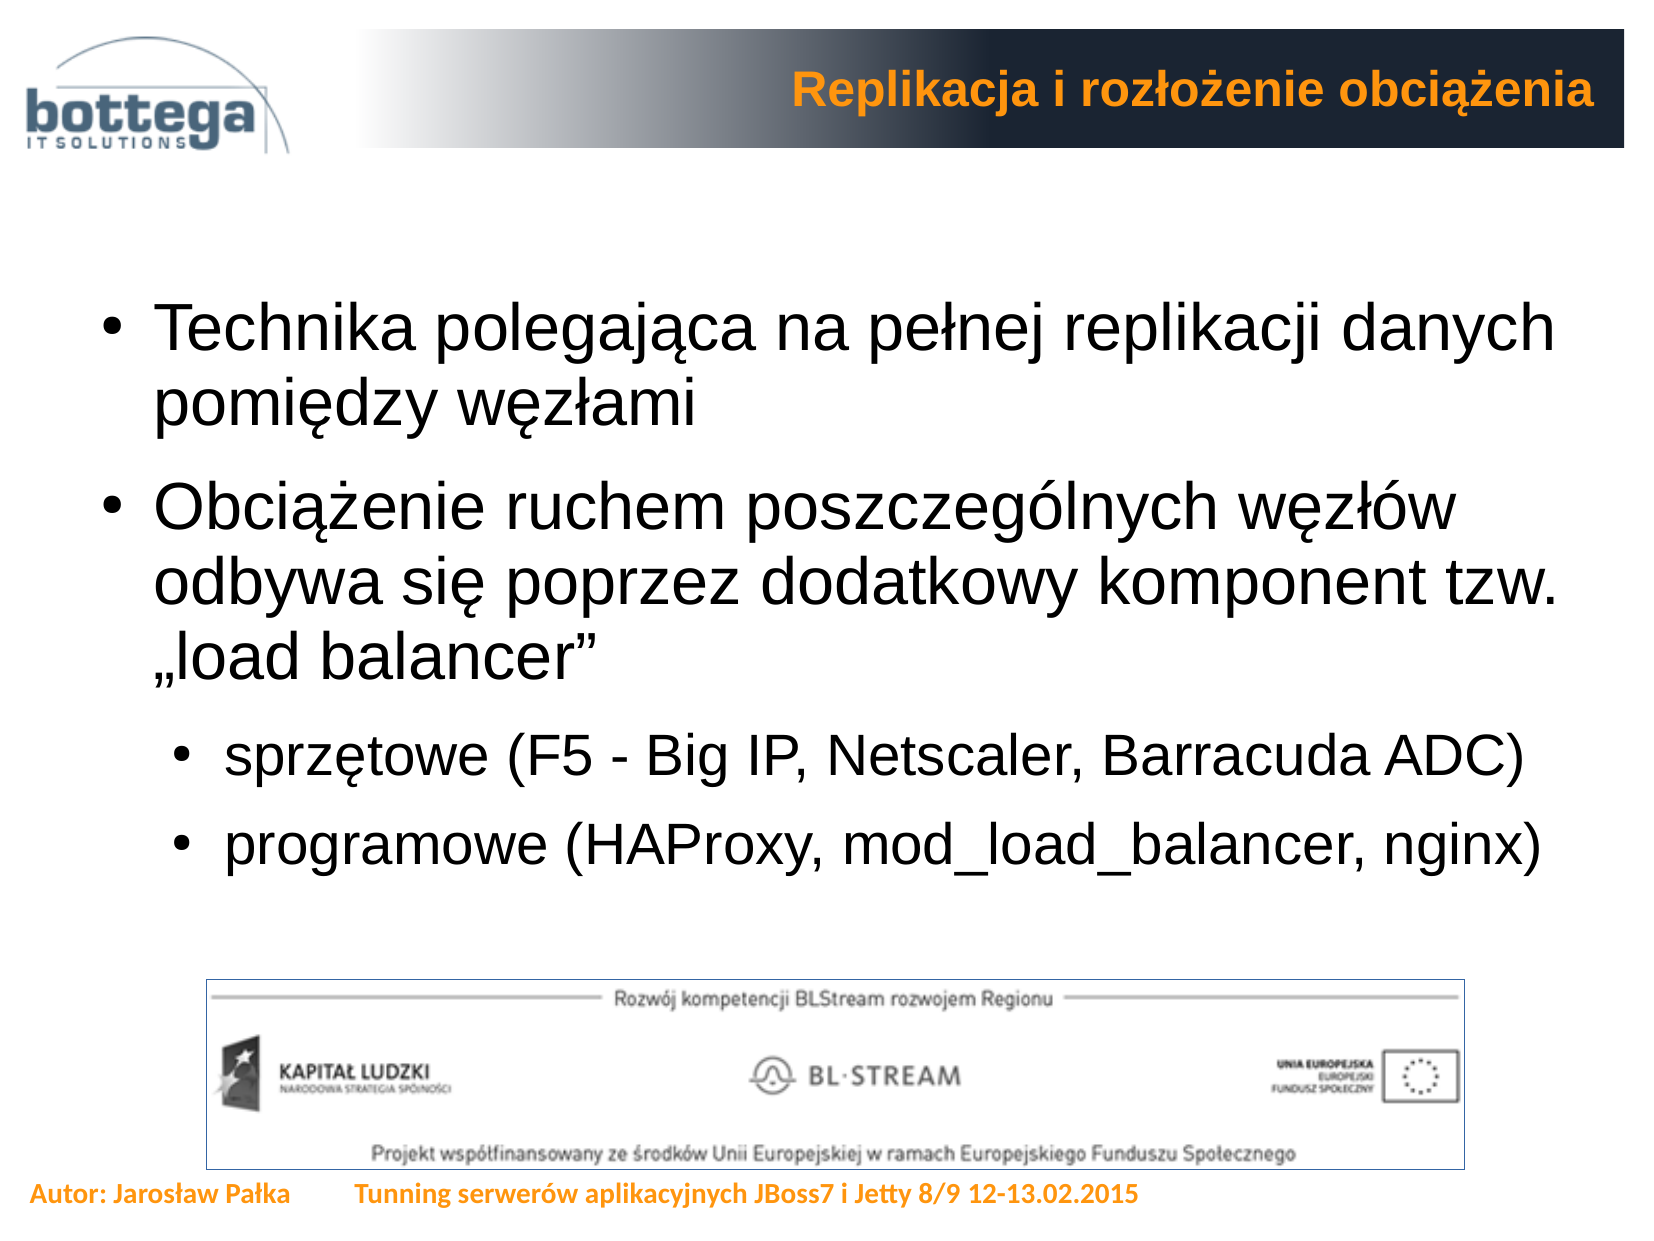

# Replikacja i rozłożenie obciążenia
Technika polegająca na pełnej replikacji danych pomiędzy węzłami
Obciążenie ruchem poszczególnych węzłów odbywa się poprzez dodatkowy komponent tzw. „load balancer”
sprzętowe (F5 - Big IP, Netscaler, Barracuda ADC)
programowe (HAProxy, mod_load_balancer, nginx)